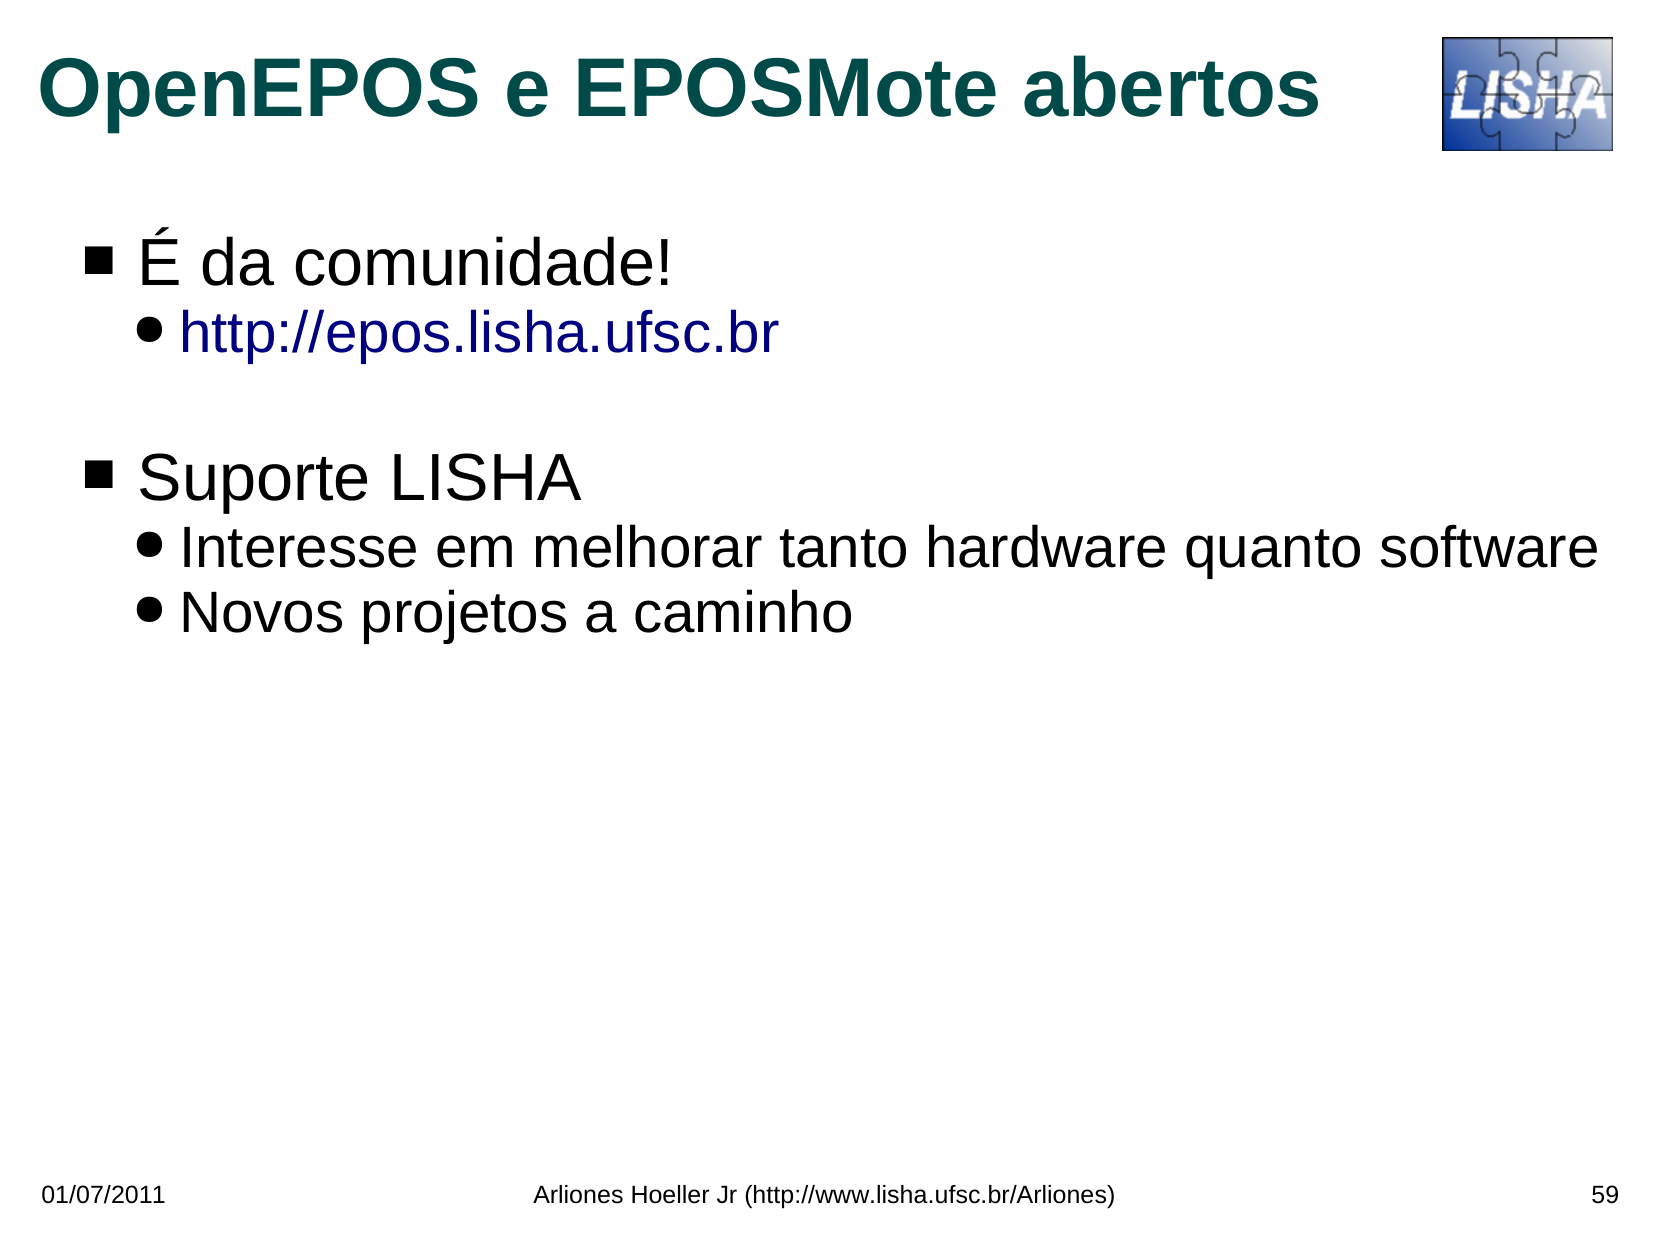

# OpenEPOS e EPOSMote abertos
É da comunidade!
http://epos.lisha.ufsc.br
Suporte LISHA
Interesse em melhorar tanto hardware quanto software
Novos projetos a caminho